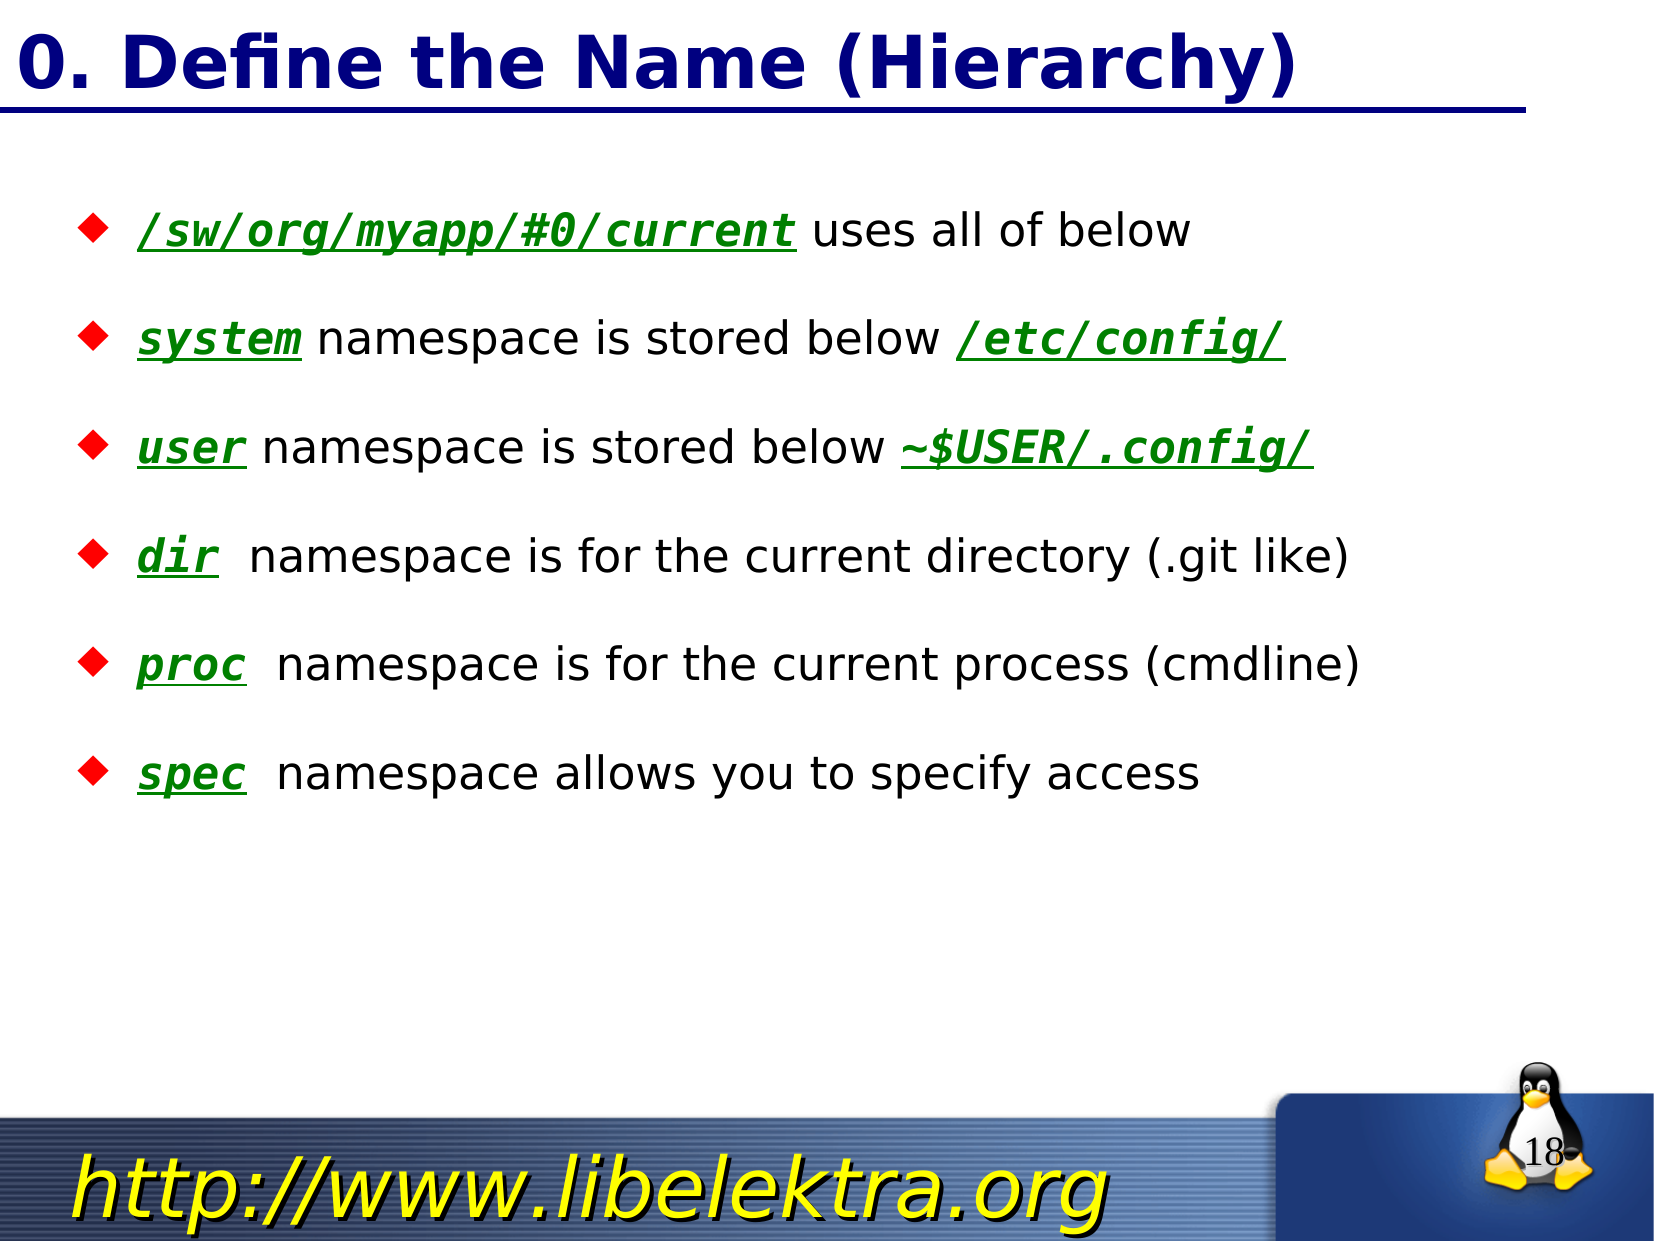

0. Define the Name (Hierarchy)
# /sw/org/myapp/#0/current uses all of below
system namespace is stored below /etc/config/
user namespace is stored below ~$USER/.config/
dir namespace is for the current directory (.git like)
proc namespace is for the current process (cmdline)
spec namespace allows you to specify access